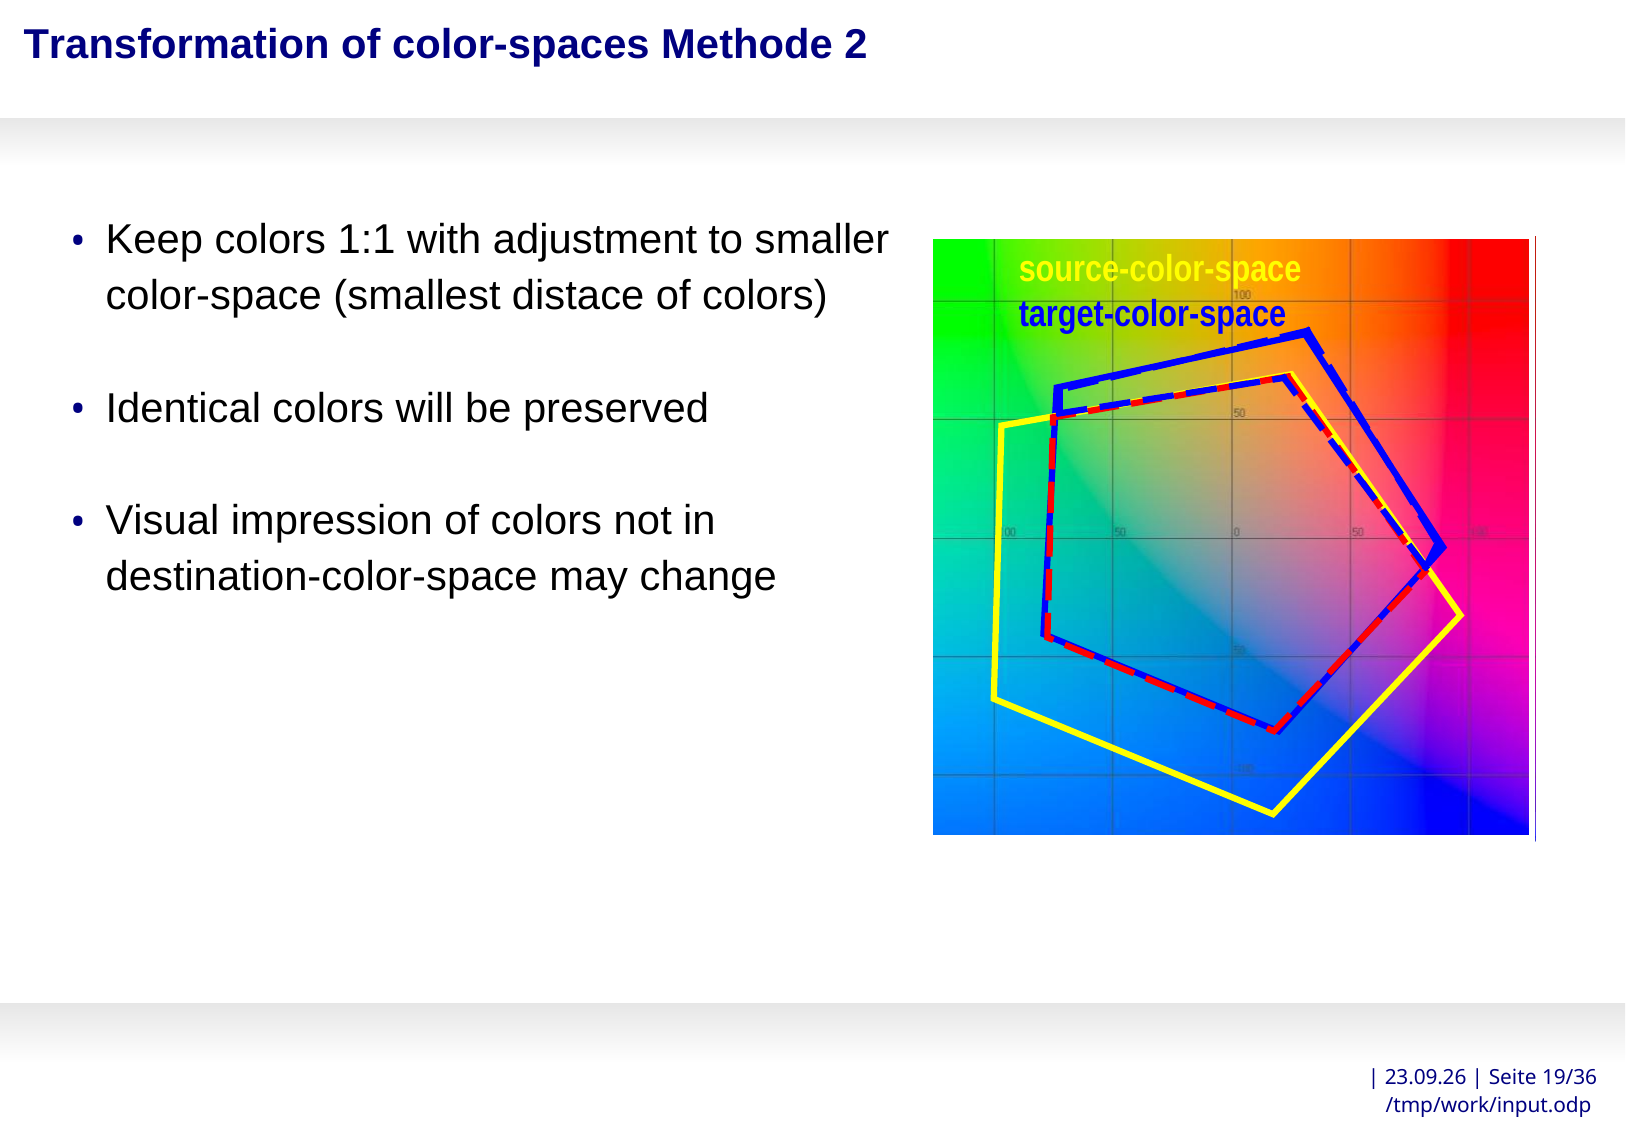

# Transformation of color-spaces Methode 2
Keep colors 1:1 with adjustment to smaller color-space (smallest distace of colors)
Identical colors will be preserved
Visual impression of colors not in destination-color-space may change
source-color-space
target-color-space